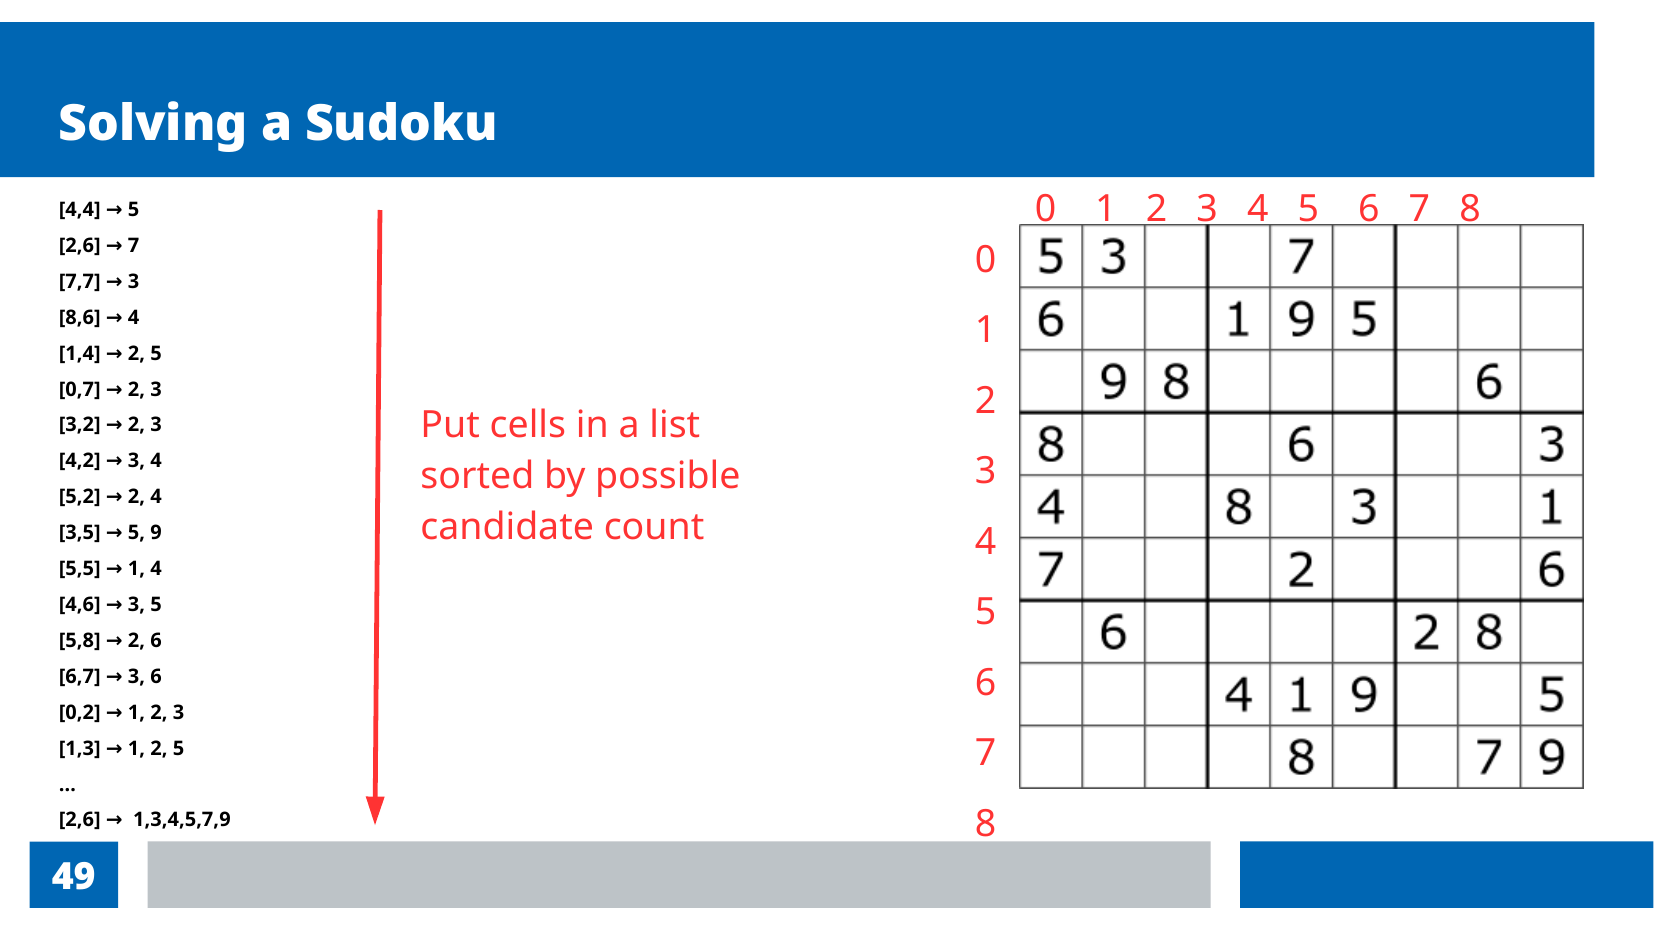

# Solving a Sudoku
0 1 2 3 4 5 6 7 8
[4,4] → 5
[2,6] → 7
[7,7] → 3
[8,6] → 4
[1,4] → 2, 5
[0,7] → 2, 3
[3,2] → 2, 3
[4,2] → 3, 4
[5,2] → 2, 4
[3,5] → 5, 9
[5,5] → 1, 4
[4,6] → 3, 5
[5,8] → 2, 6
[6,7] → 3, 6
[0,2] → 1, 2, 3
[1,3] → 1, 2, 5
…
[2,6] → 1,3,4,5,7,9
0
1
2
3
4
5
6
7
8
Put cells in a list sorted by possible candidate count
49